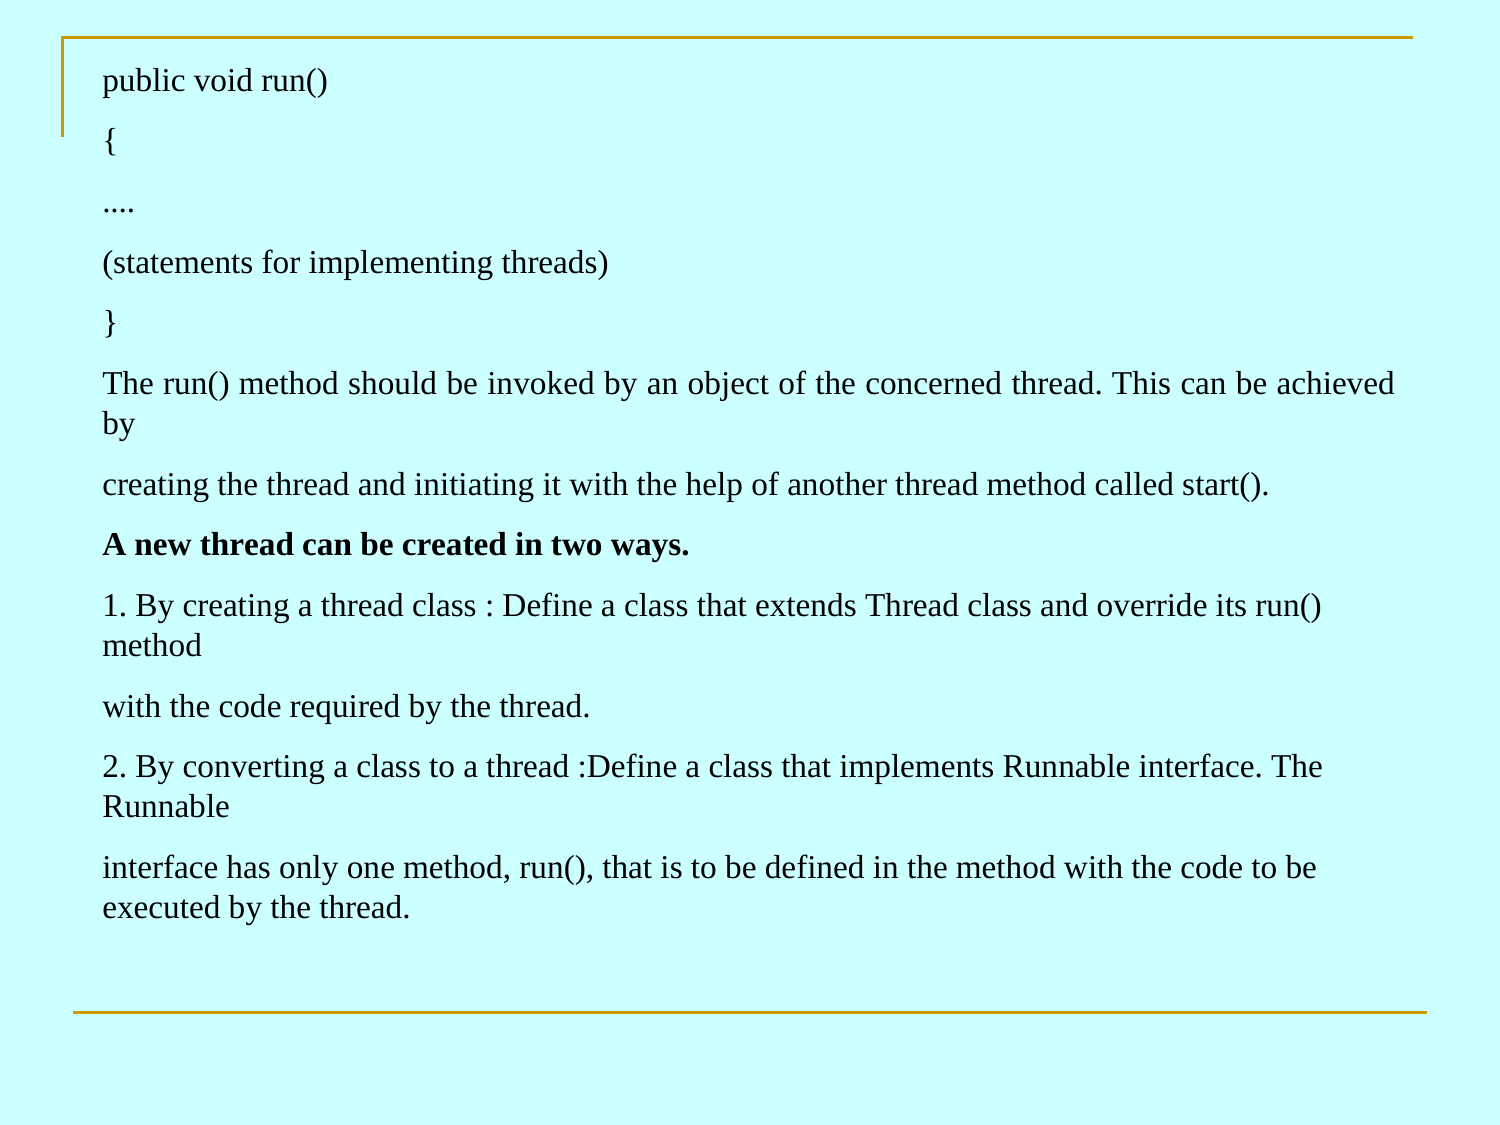

public void run()
{
....
(statements for implementing threads)
}
The run() method should be invoked by an object of the concerned thread. This can be achieved by
creating the thread and initiating it with the help of another thread method called start().
A new thread can be created in two ways.
1. By creating a thread class : Define a class that extends Thread class and override its run() method
with the code required by the thread.
2. By converting a class to a thread :Define a class that implements Runnable interface. The Runnable
interface has only one method, run(), that is to be defined in the method with the code to be executed by the thread.